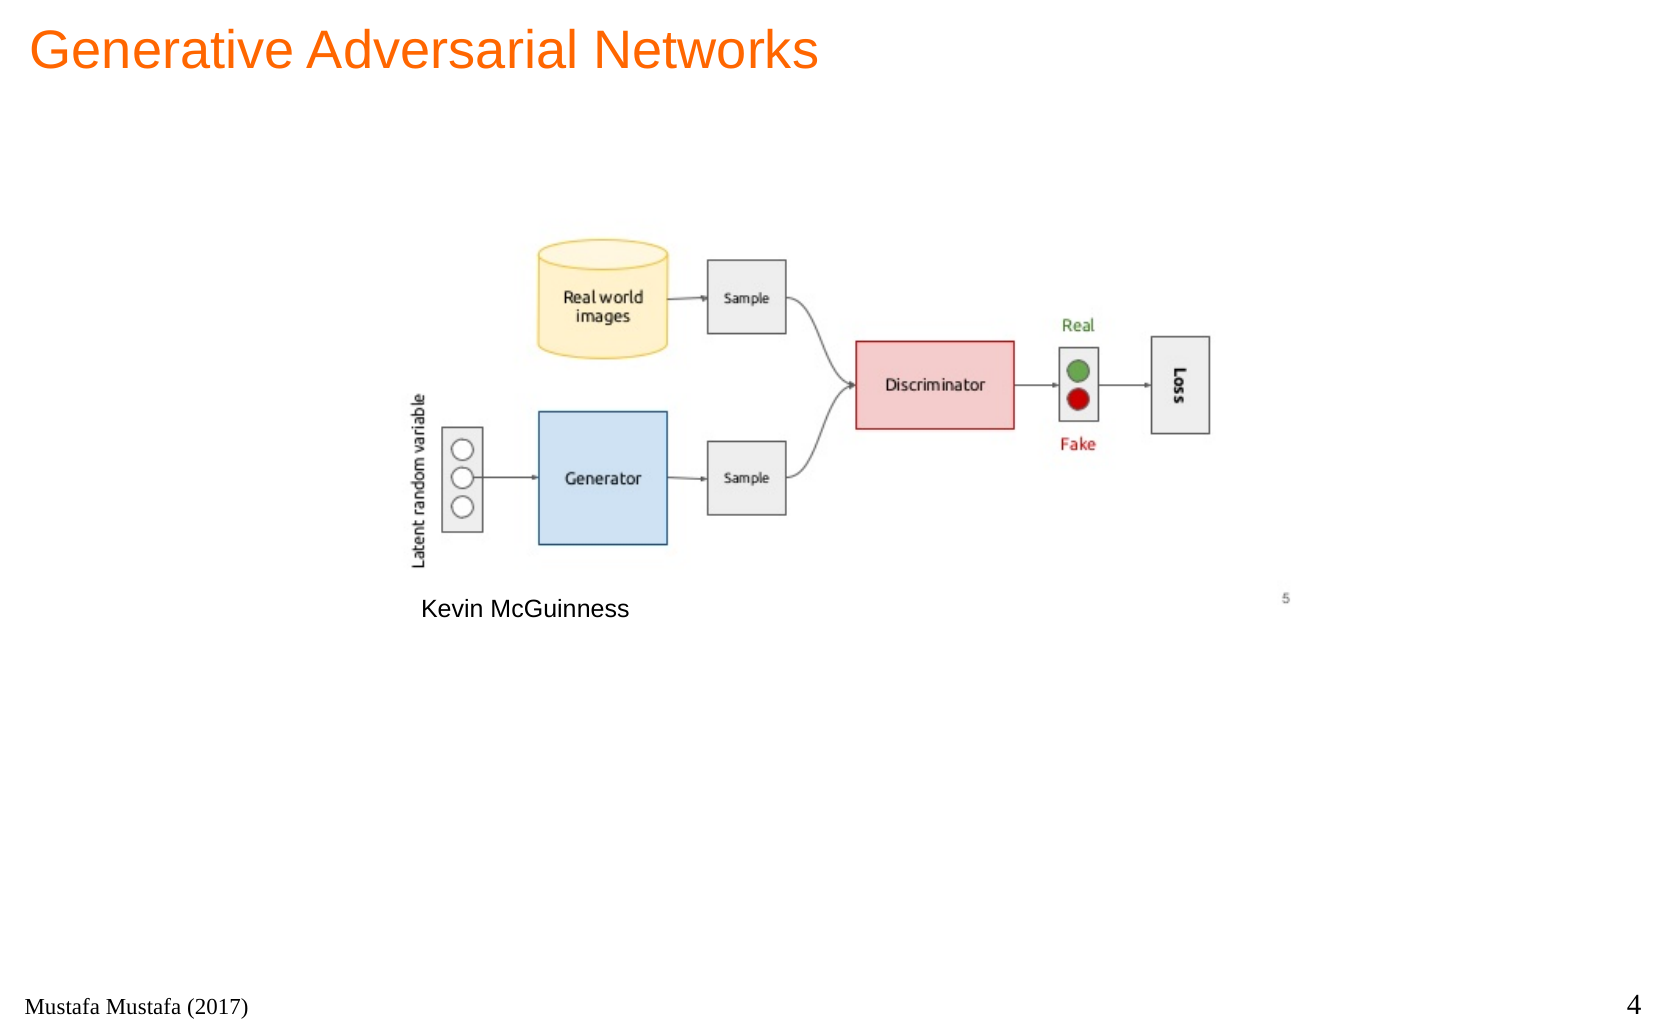

# Generative Adversarial Networks
Kevin McGuinness
4
Mustafa Mustafa (2017)